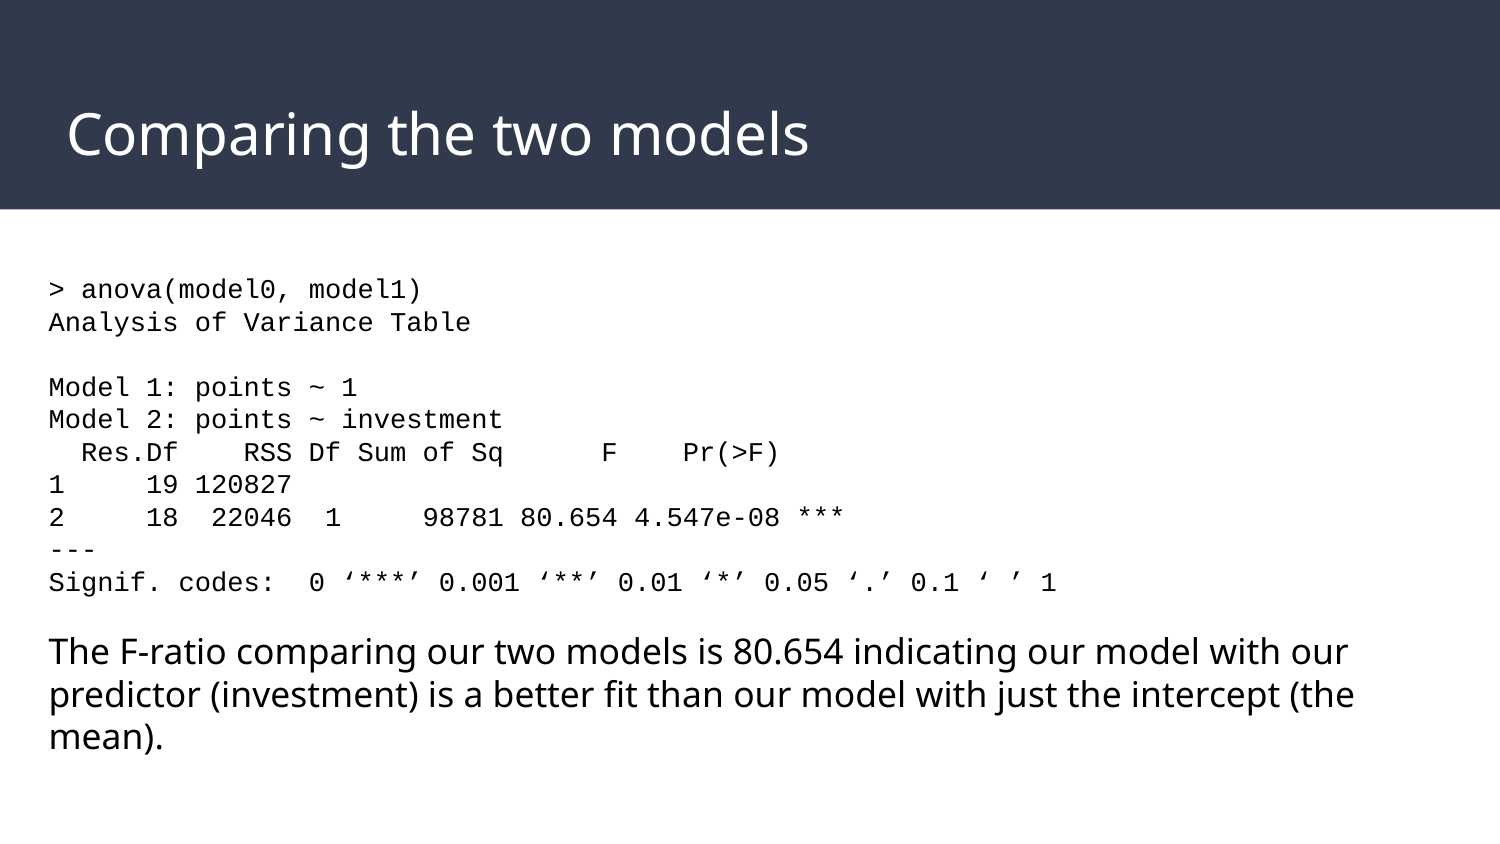

# Comparing the two models
> anova(model0, model1)
Analysis of Variance Table
Model 1: points ~ 1
Model 2: points ~ investment
 Res.Df RSS Df Sum of Sq F Pr(>F)
1 19 120827
2 18 22046 1 98781 80.654 4.547e-08 ***
---
Signif. codes: 0 ‘***’ 0.001 ‘**’ 0.01 ‘*’ 0.05 ‘.’ 0.1 ‘ ’ 1
The F-ratio comparing our two models is 80.654 indicating our model with our predictor (investment) is a better fit than our model with just the intercept (the mean).